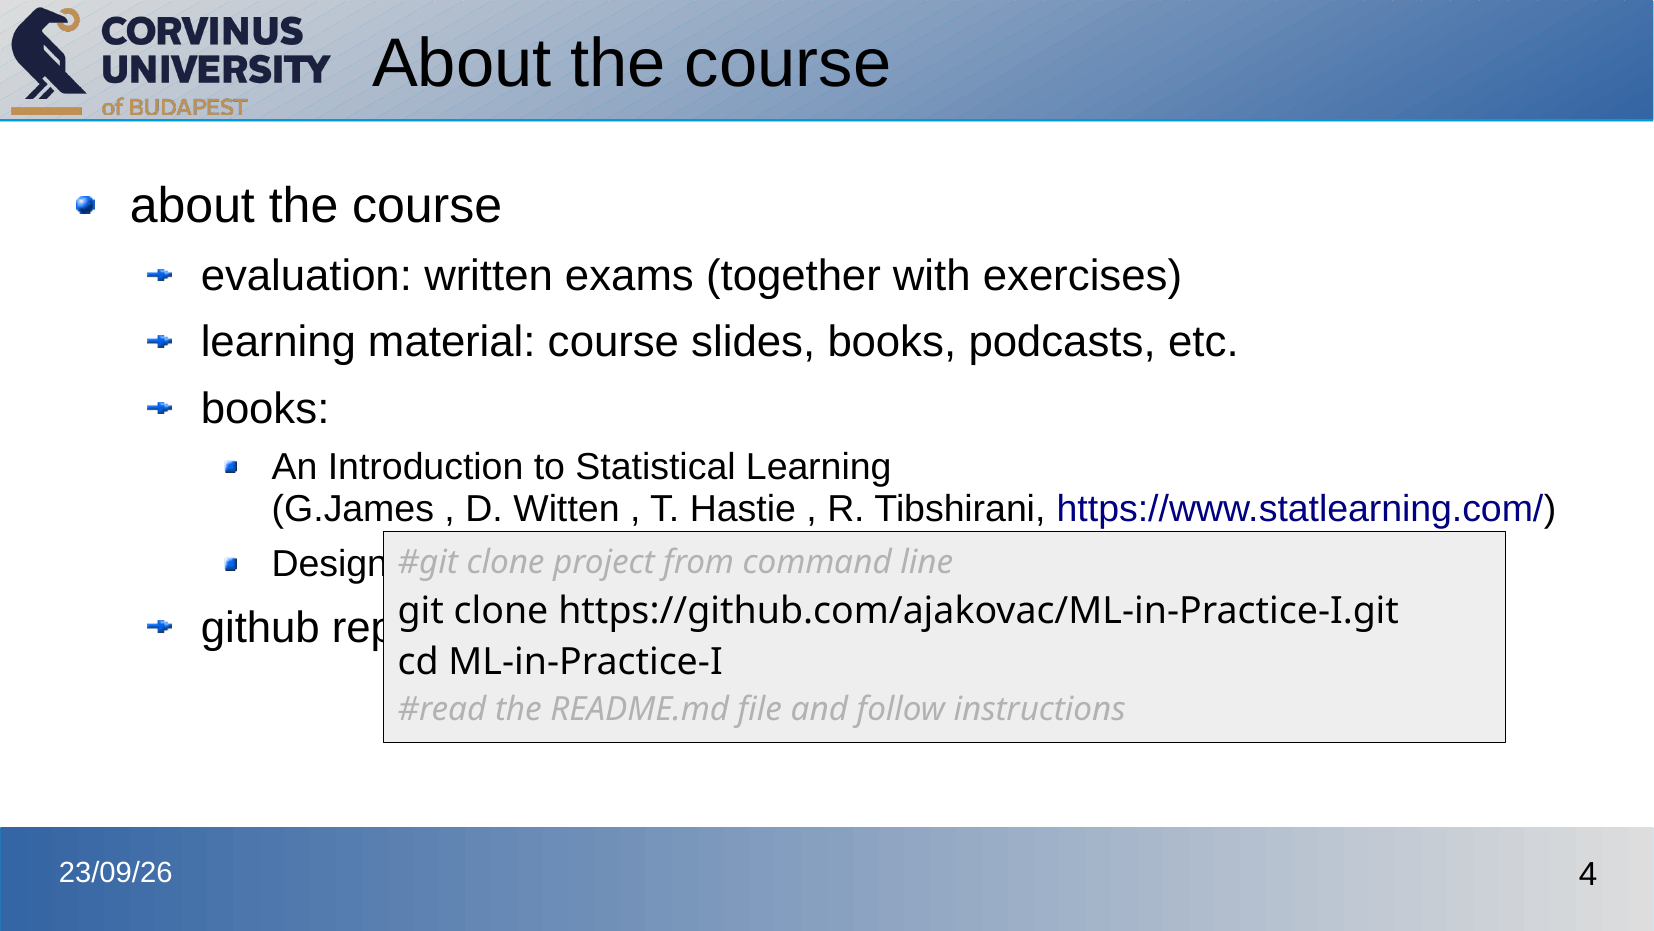

# About the course
about the course
evaluation: written exams (together with exercises)
learning material: course slides, books, podcasts, etc.
books:
An Introduction to Statistical Learning
(G.James , D. Witten , T. Hastie , R. Tibshirani, https://www.statlearning.com/)
Designing machine learning systems (Chip Huyen)
github repository: https://github.com/ajakovac/ML-in-Practice-I
#git clone project from command line
git clone https://github.com/ajakovac/ML-in-Practice-I.git
cd ML-in-Practice-I
#read the README.md file and follow instructions